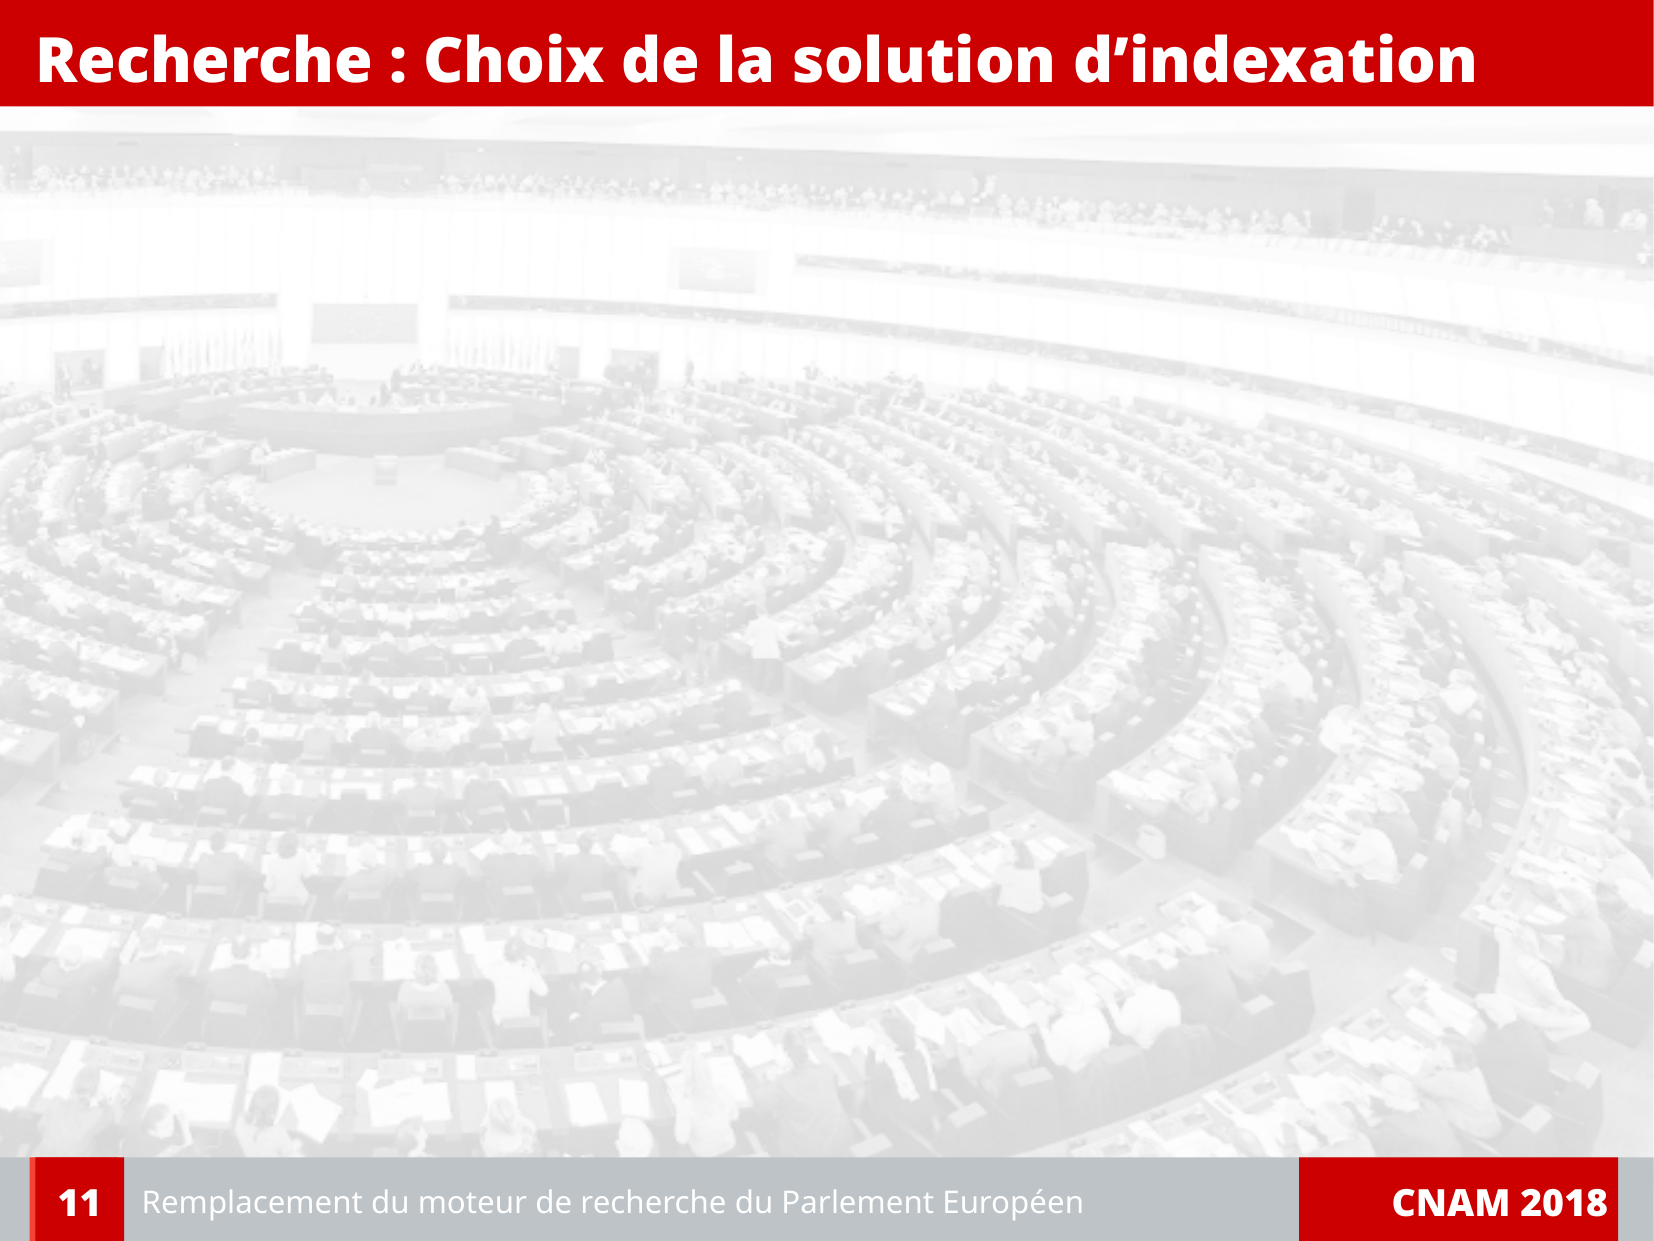

# Recherche : Choix de la solution d’indexation
11
Remplacement du moteur de recherche du Parlement Européen